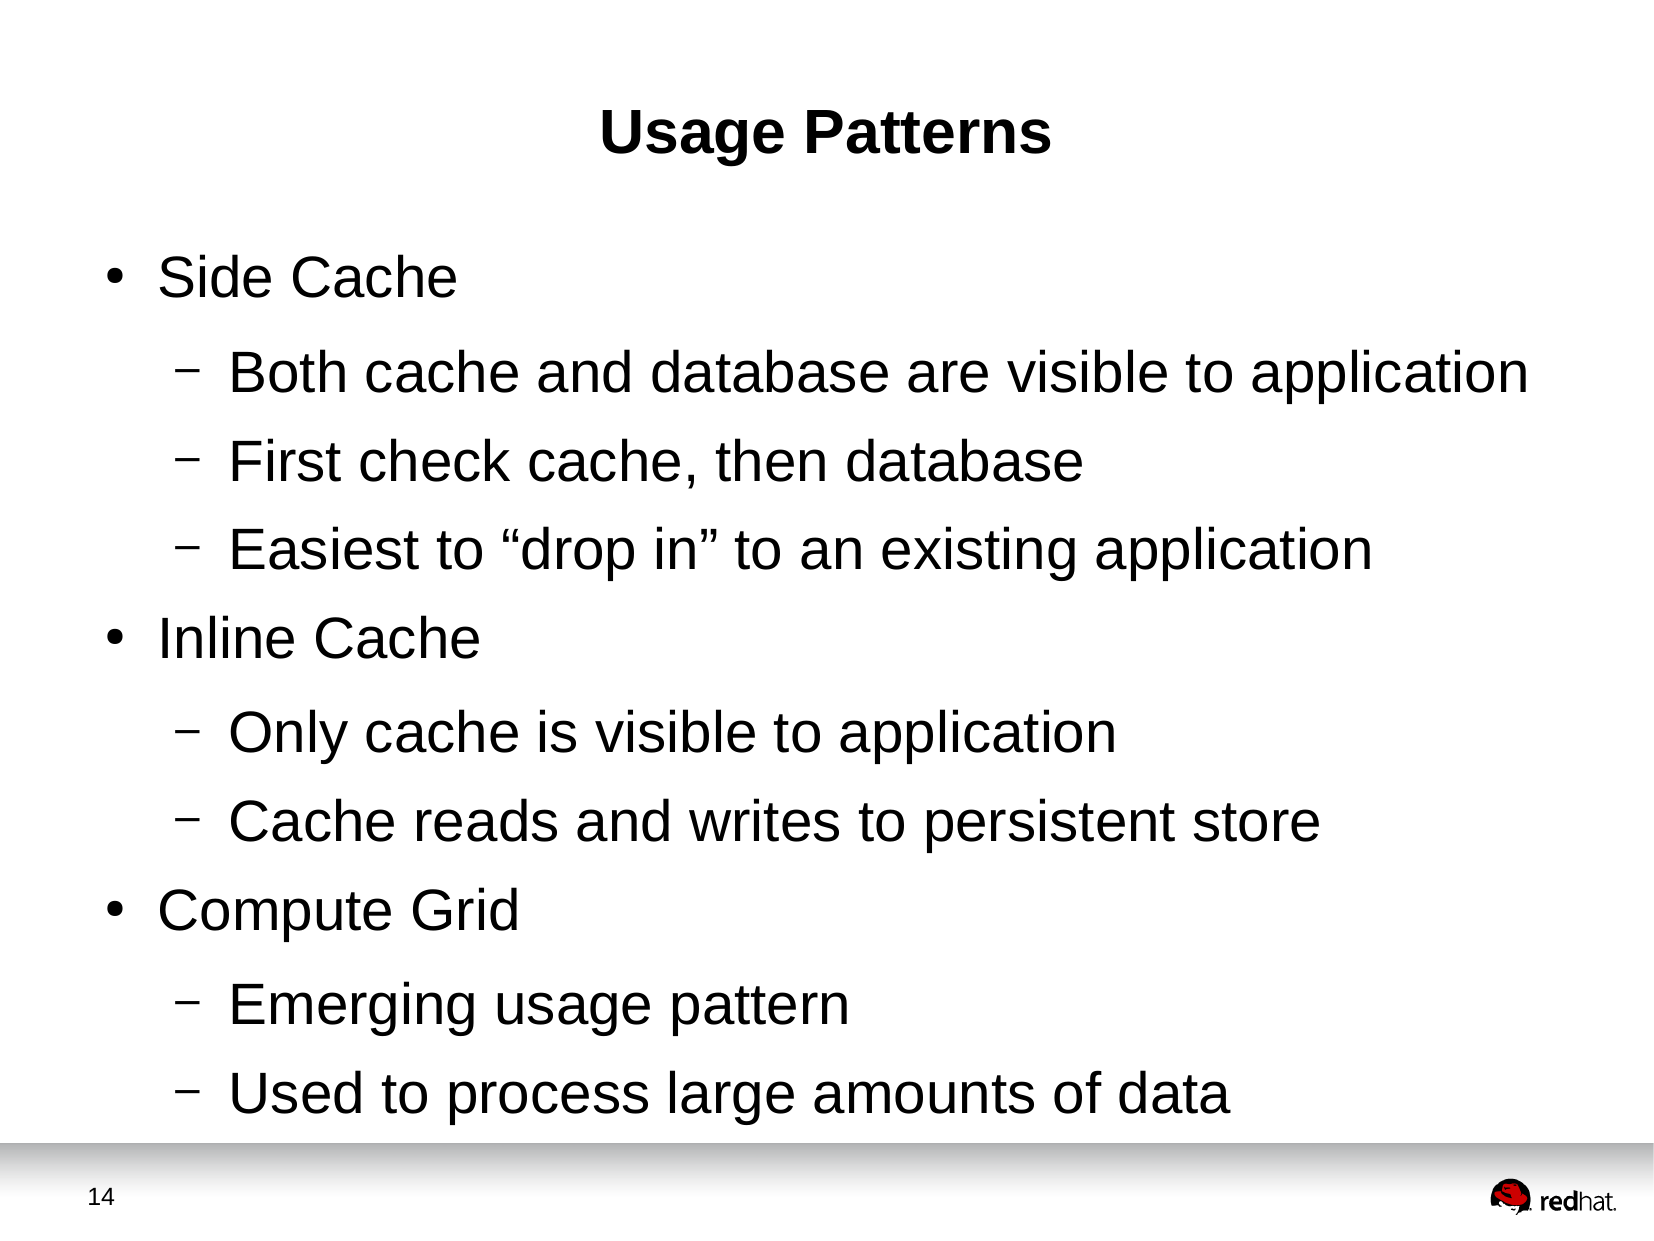

# Usage Patterns
Side Cache
Both cache and database are visible to application
First check cache, then database
Easiest to “drop in” to an existing application
Inline Cache
Only cache is visible to application
Cache reads and writes to persistent store
Compute Grid
Emerging usage pattern
Used to process large amounts of data